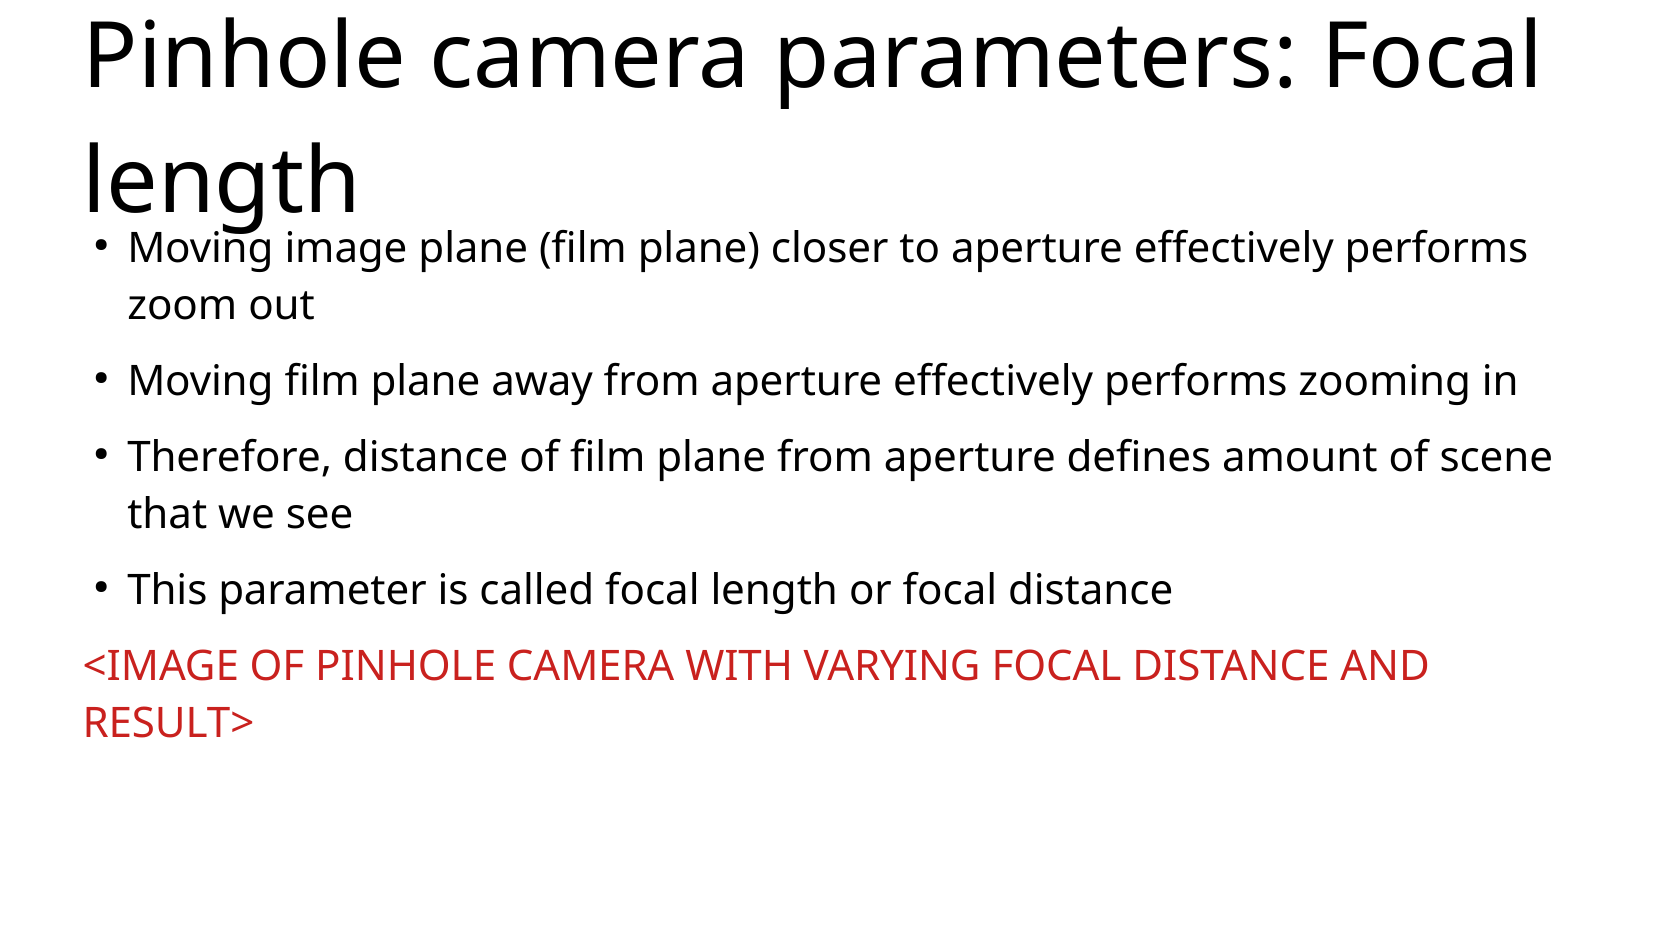

# Pinhole camera parameters: Focal length
Moving image plane (film plane) closer to aperture effectively performs zoom out
Moving film plane away from aperture effectively performs zooming in
Therefore, distance of film plane from aperture defines amount of scene that we see
This parameter is called focal length or focal distance
<IMAGE OF PINHOLE CAMERA WITH VARYING FOCAL DISTANCE AND RESULT>